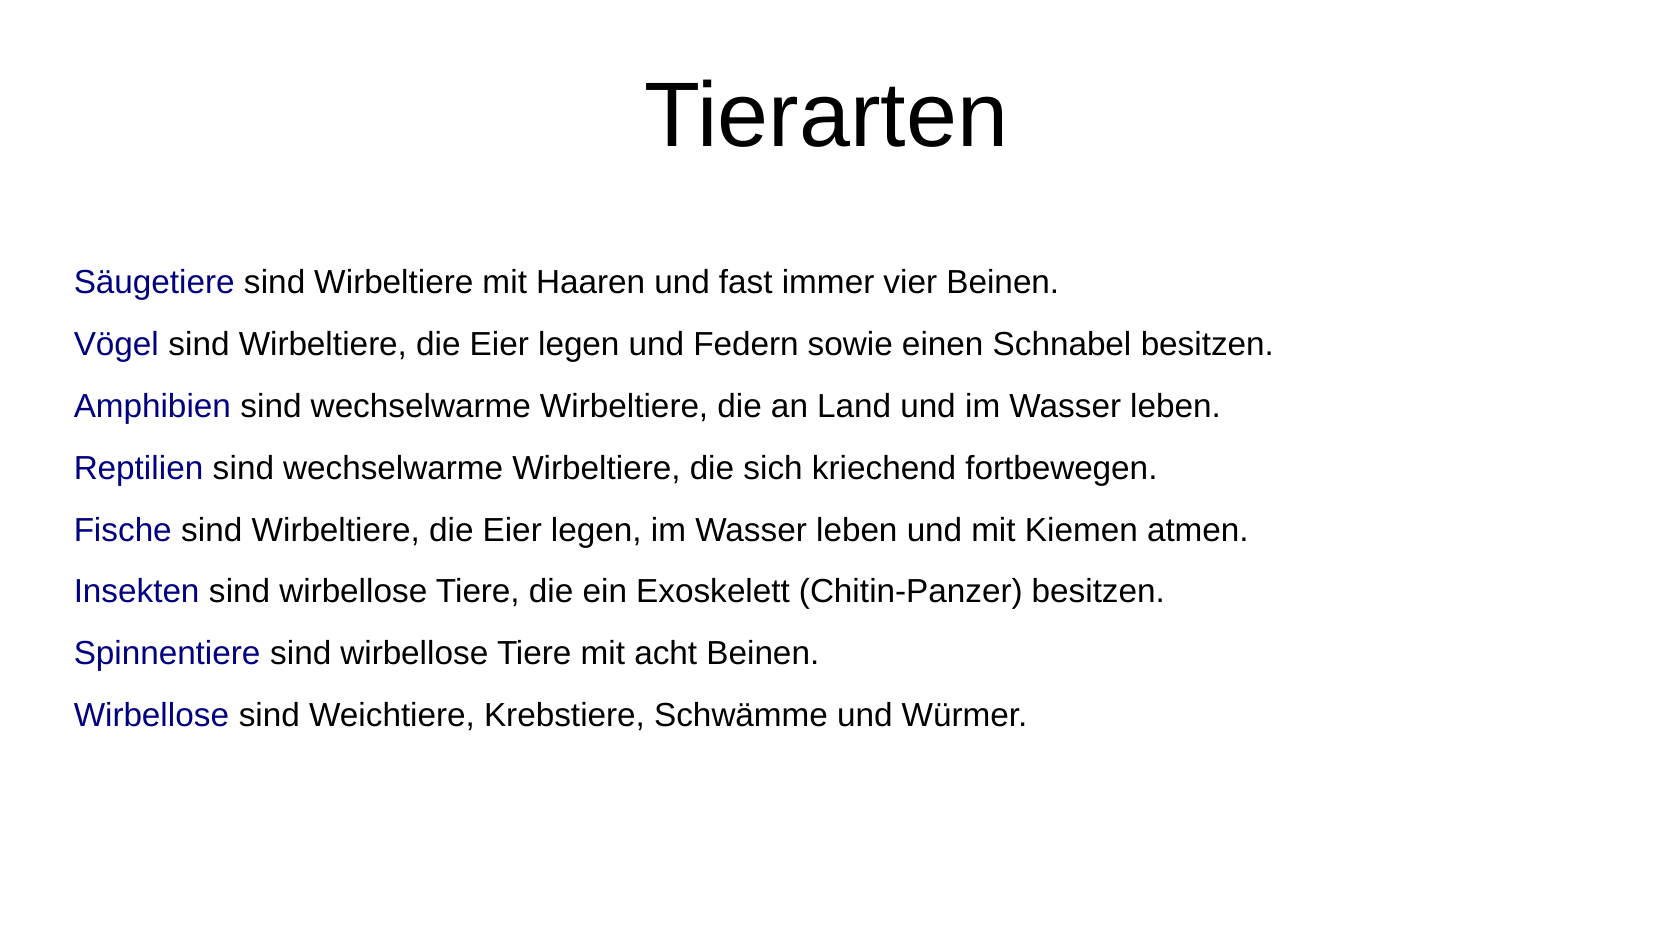

# Tierarten
Säugetiere sind Wirbeltiere mit Haaren und fast immer vier Beinen.
Vögel sind Wirbeltiere, die Eier legen und Federn sowie einen Schnabel besitzen.
Amphibien sind wechselwarme Wirbeltiere, die an Land und im Wasser leben.
Reptilien sind wechselwarme Wirbeltiere, die sich kriechend fortbewegen.
Fische sind Wirbeltiere, die Eier legen, im Wasser leben und mit Kiemen atmen.
Insekten sind wirbellose Tiere, die ein Exoskelett (Chitin-Panzer) besitzen.
Spinnentiere sind wirbellose Tiere mit acht Beinen.
Wirbellose sind Weichtiere, Krebstiere, Schwämme und Würmer.